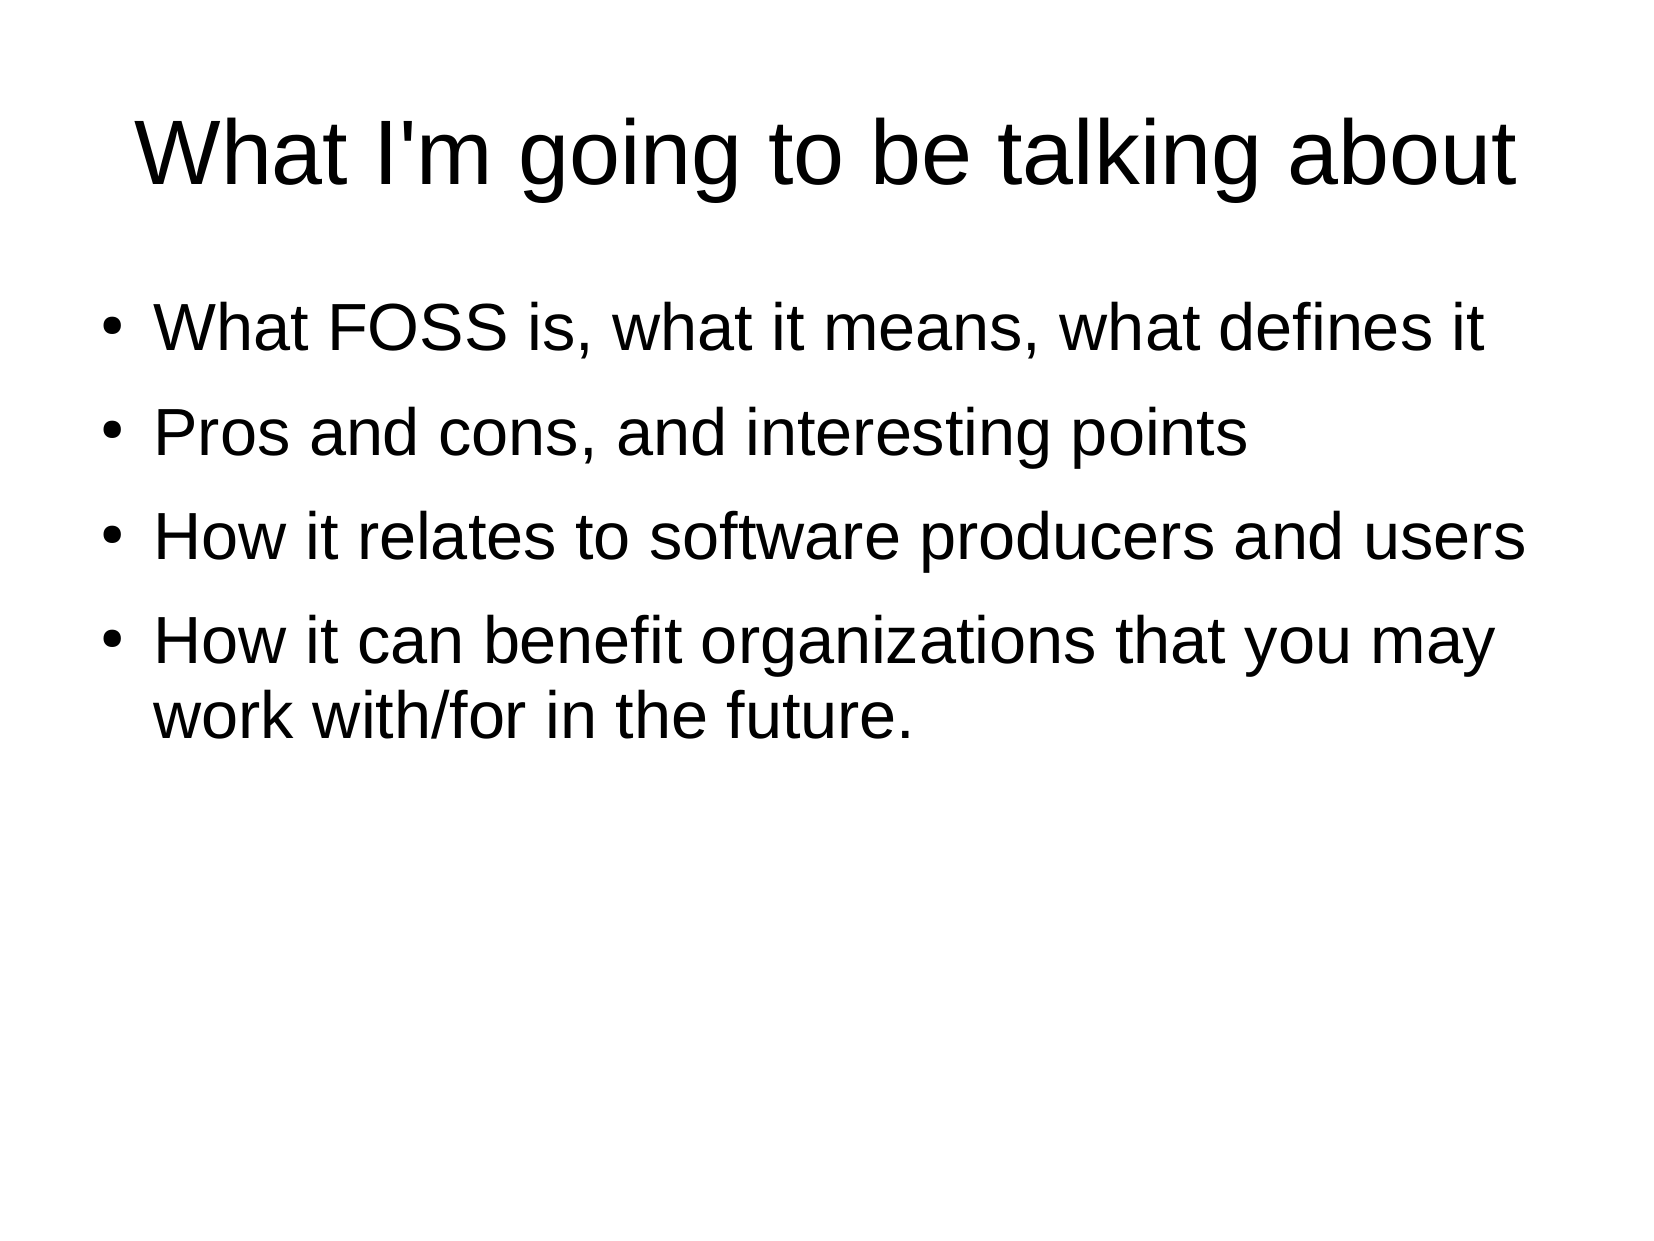

# What I'm going to be talking about
What FOSS is, what it means, what defines it
Pros and cons, and interesting points
How it relates to software producers and users
How it can benefit organizations that you may work with/for in the future.